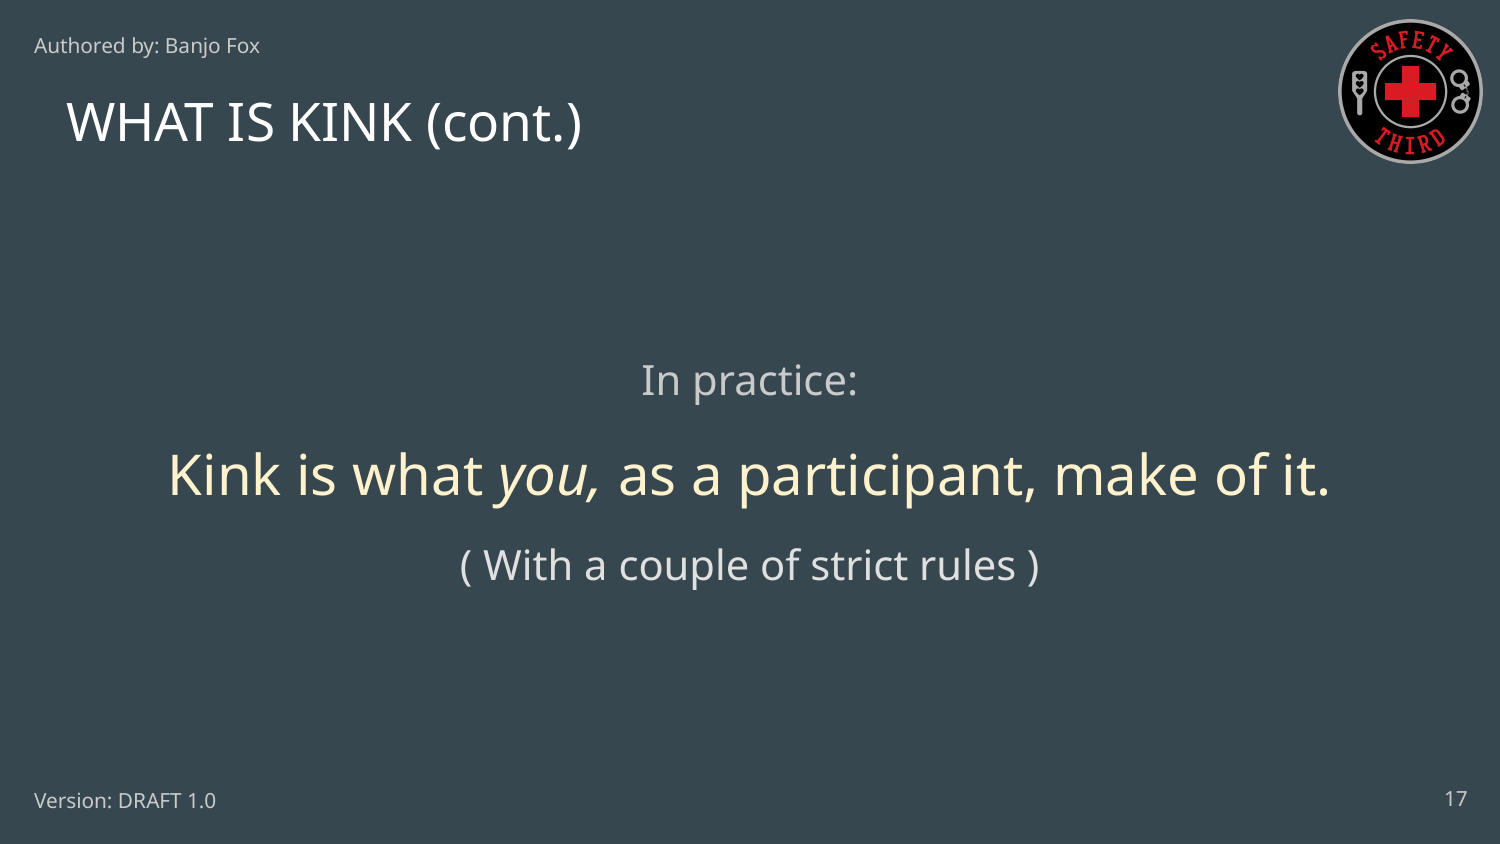

# WHAT IS KINK (cont.)
In practice:
Kink is what you, as a participant, make of it.
( With a couple of strict rules )